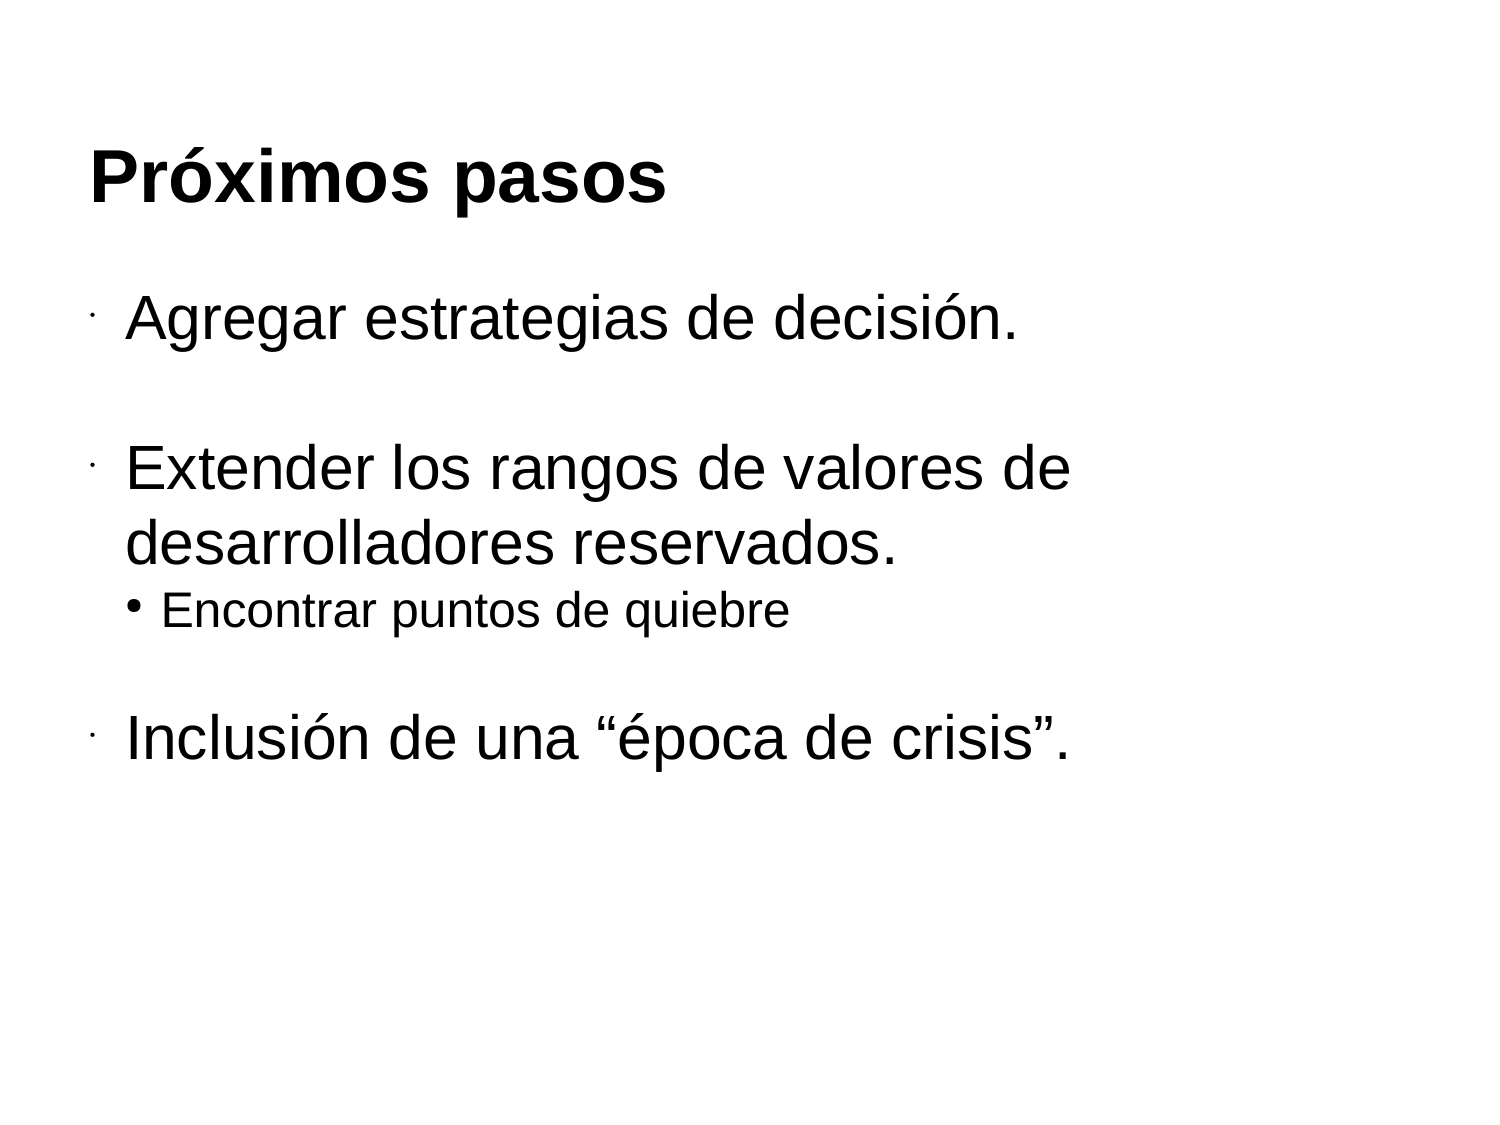

Próximos pasos
Agregar estrategias de decisión.
Extender los rangos de valores de desarrolladores reservados.
Encontrar puntos de quiebre
Inclusión de una “época de crisis”.